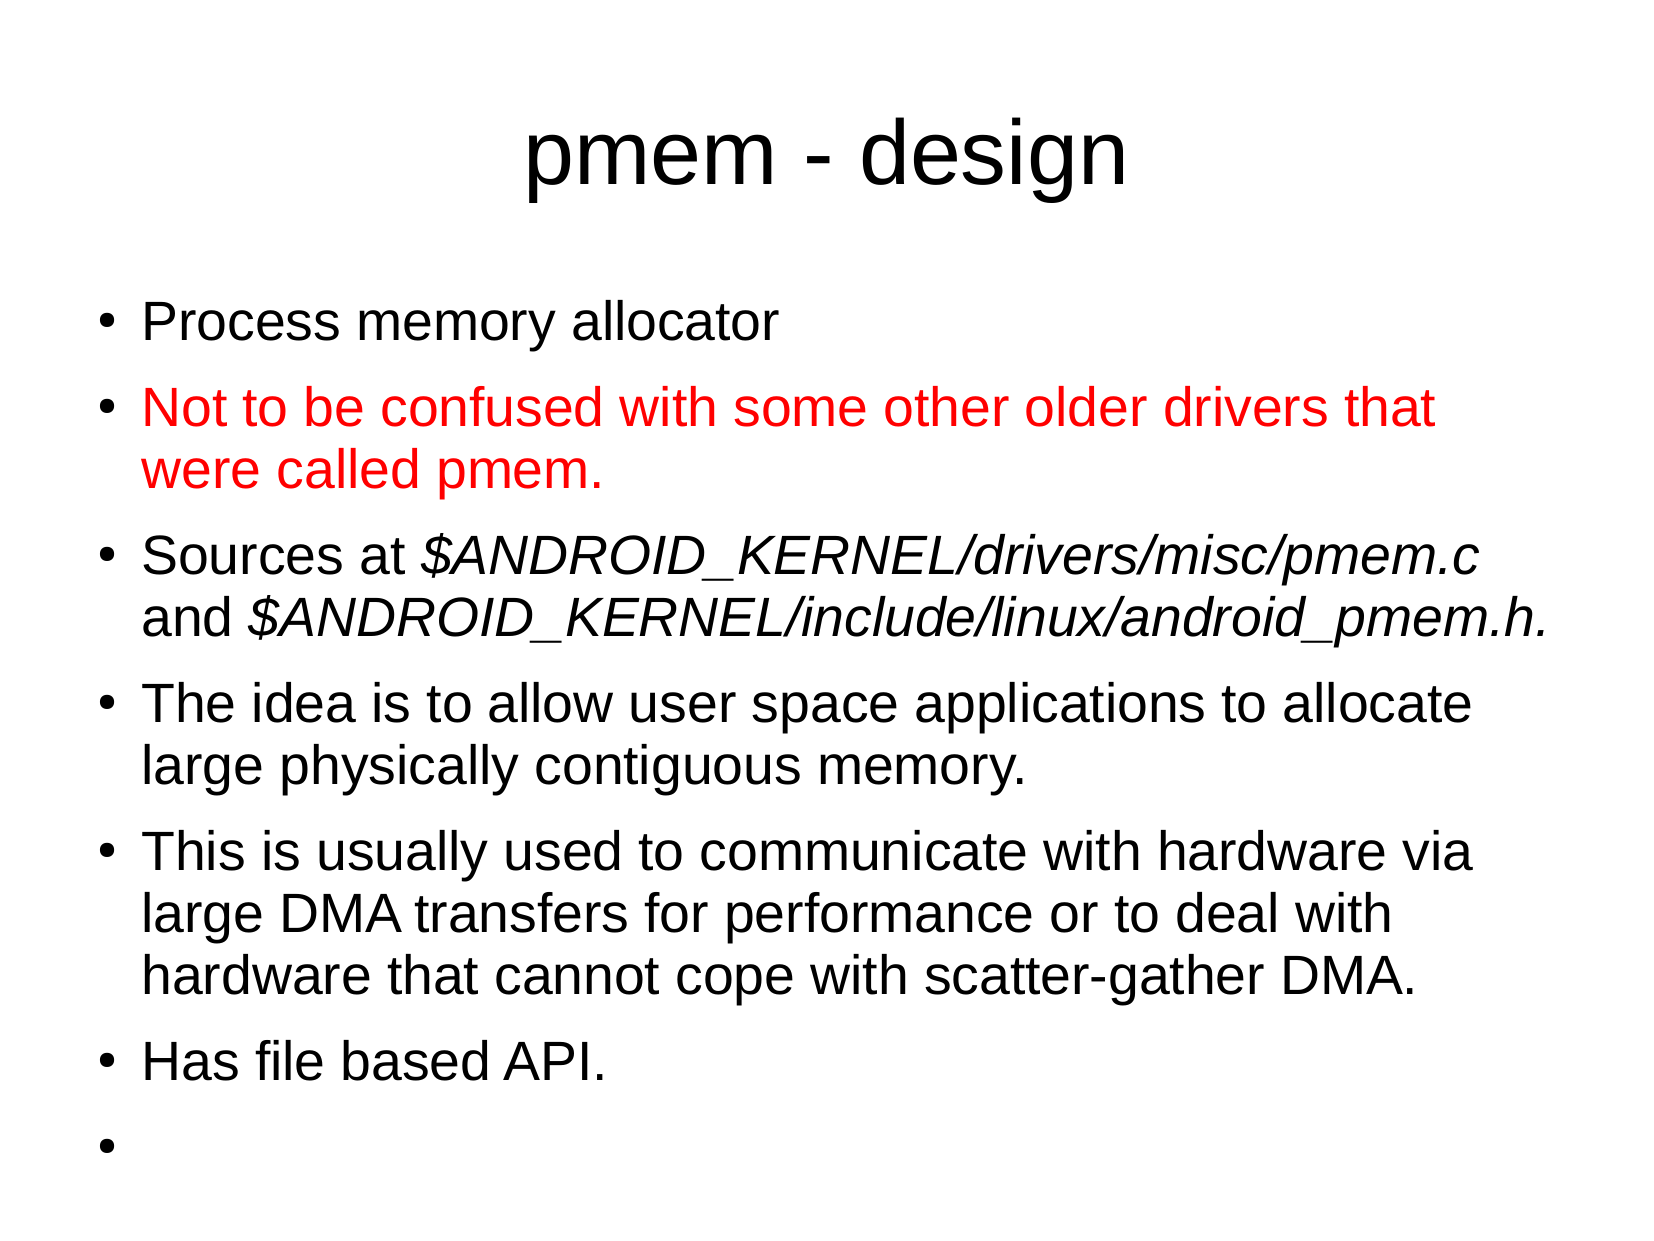

# pmem - design
Process memory allocator
Not to be confused with some other older drivers that were called pmem.
Sources at $ANDROID_KERNEL/drivers/misc/pmem.c and $ANDROID_KERNEL/include/linux/android_pmem.h.
The idea is to allow user space applications to allocate large physically contiguous memory.
This is usually used to communicate with hardware via large DMA transfers for performance or to deal with hardware that cannot cope with scatter-gather DMA.
Has file based API.